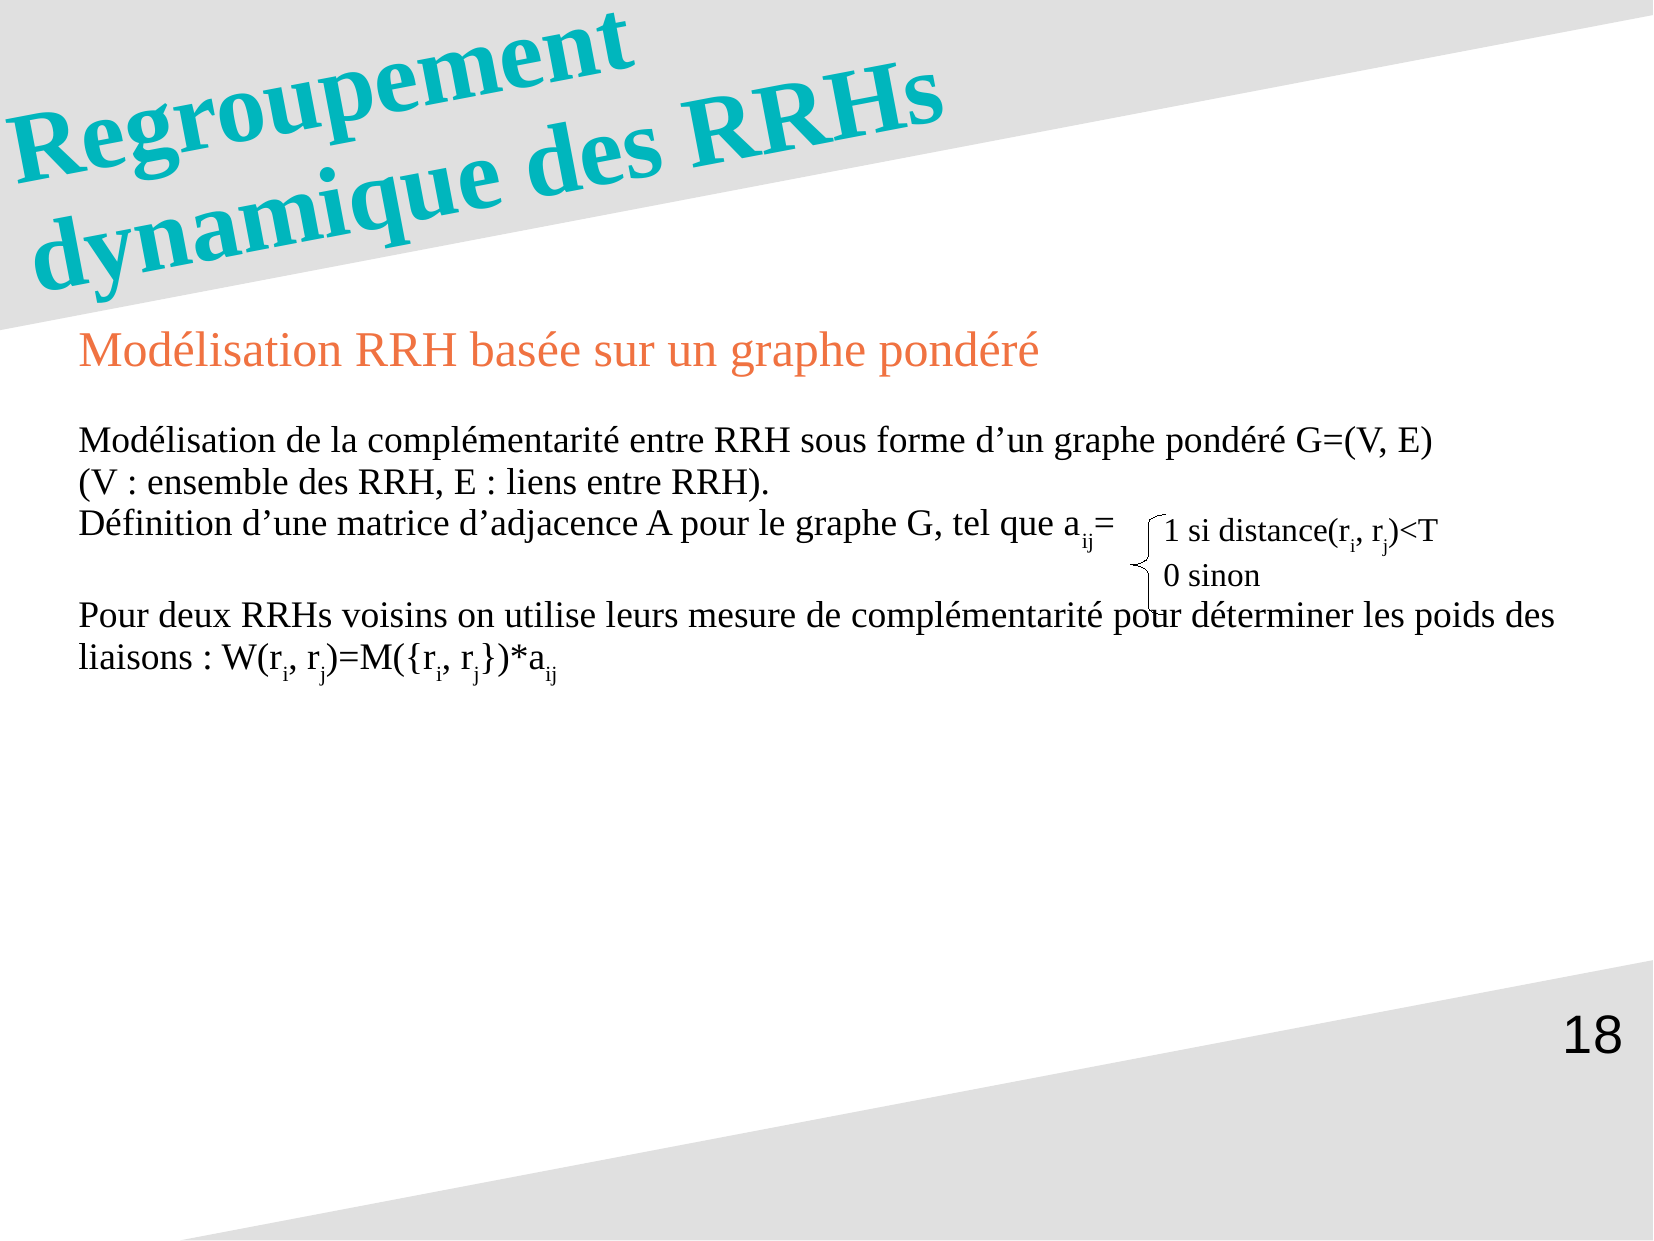

# Regroupement dynamique des RRHs
Modélisation RRH basée sur un graphe pondéré
Modélisation de la complémentarité entre RRH sous forme d’un graphe pondéré G=(V, E)
(V : ensemble des RRH, E : liens entre RRH).
Définition d’une matrice d’adjacence A pour le graphe G, tel que aij=
Pour deux RRHs voisins on utilise leurs mesure de complémentarité pour déterminer les poids des liaisons : W(ri, rj)=M({ri, rj})*aij
1 si distance(ri, rj)<T
0 sinon
18